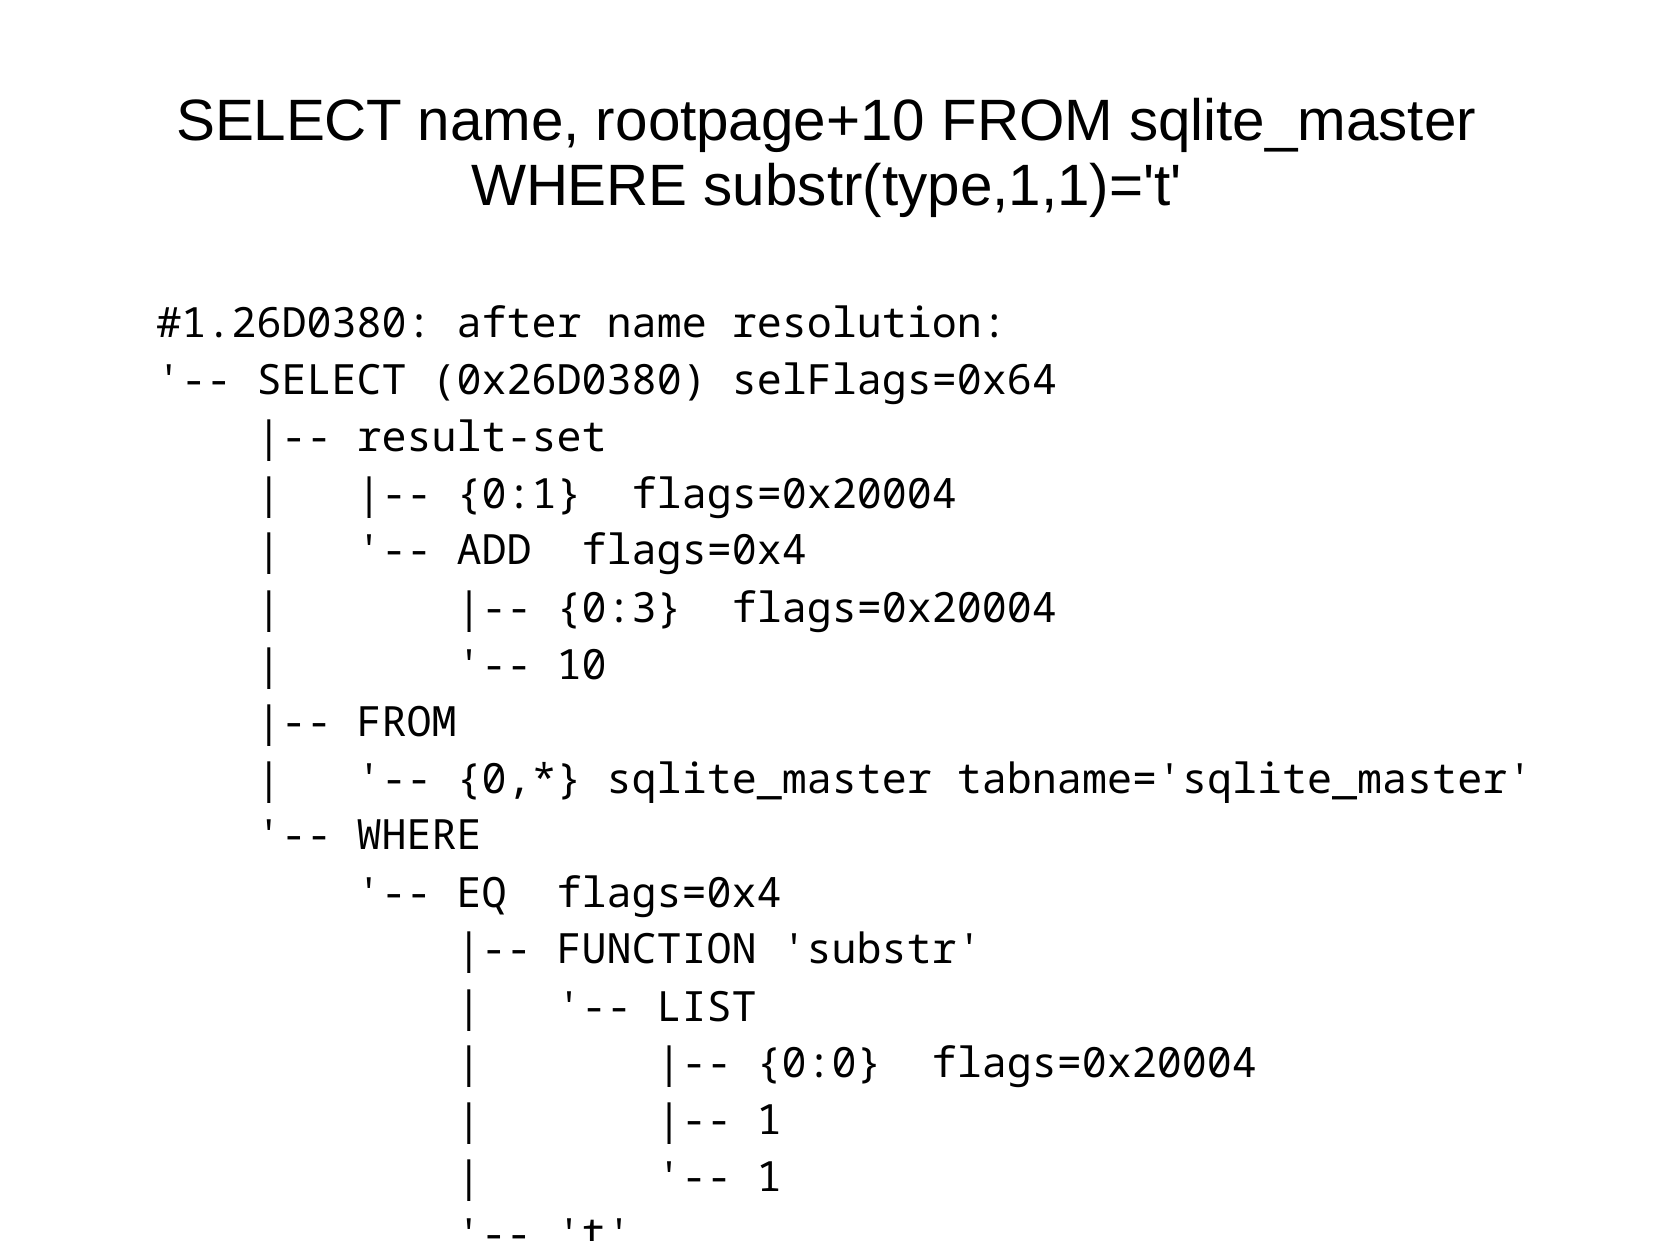

# SELECT name, rootpage+10 FROM sqlite_master WHERE substr(type,1,1)='t'
#1.26D0380: after name resolution:
'-- SELECT (0x26D0380) selFlags=0x64
 |-- result-set
 | |-- {0:1} flags=0x20004
 | '-- ADD flags=0x4
 | |-- {0:3} flags=0x20004
 | '-- 10
 |-- FROM
 | '-- {0,*} sqlite_master tabname='sqlite_master'
 '-- WHERE
 '-- EQ flags=0x4
 |-- FUNCTION 'substr'
 | '-- LIST
 | |-- {0:0} flags=0x20004
 | |-- 1
 | '-- 1
 '-- 't'